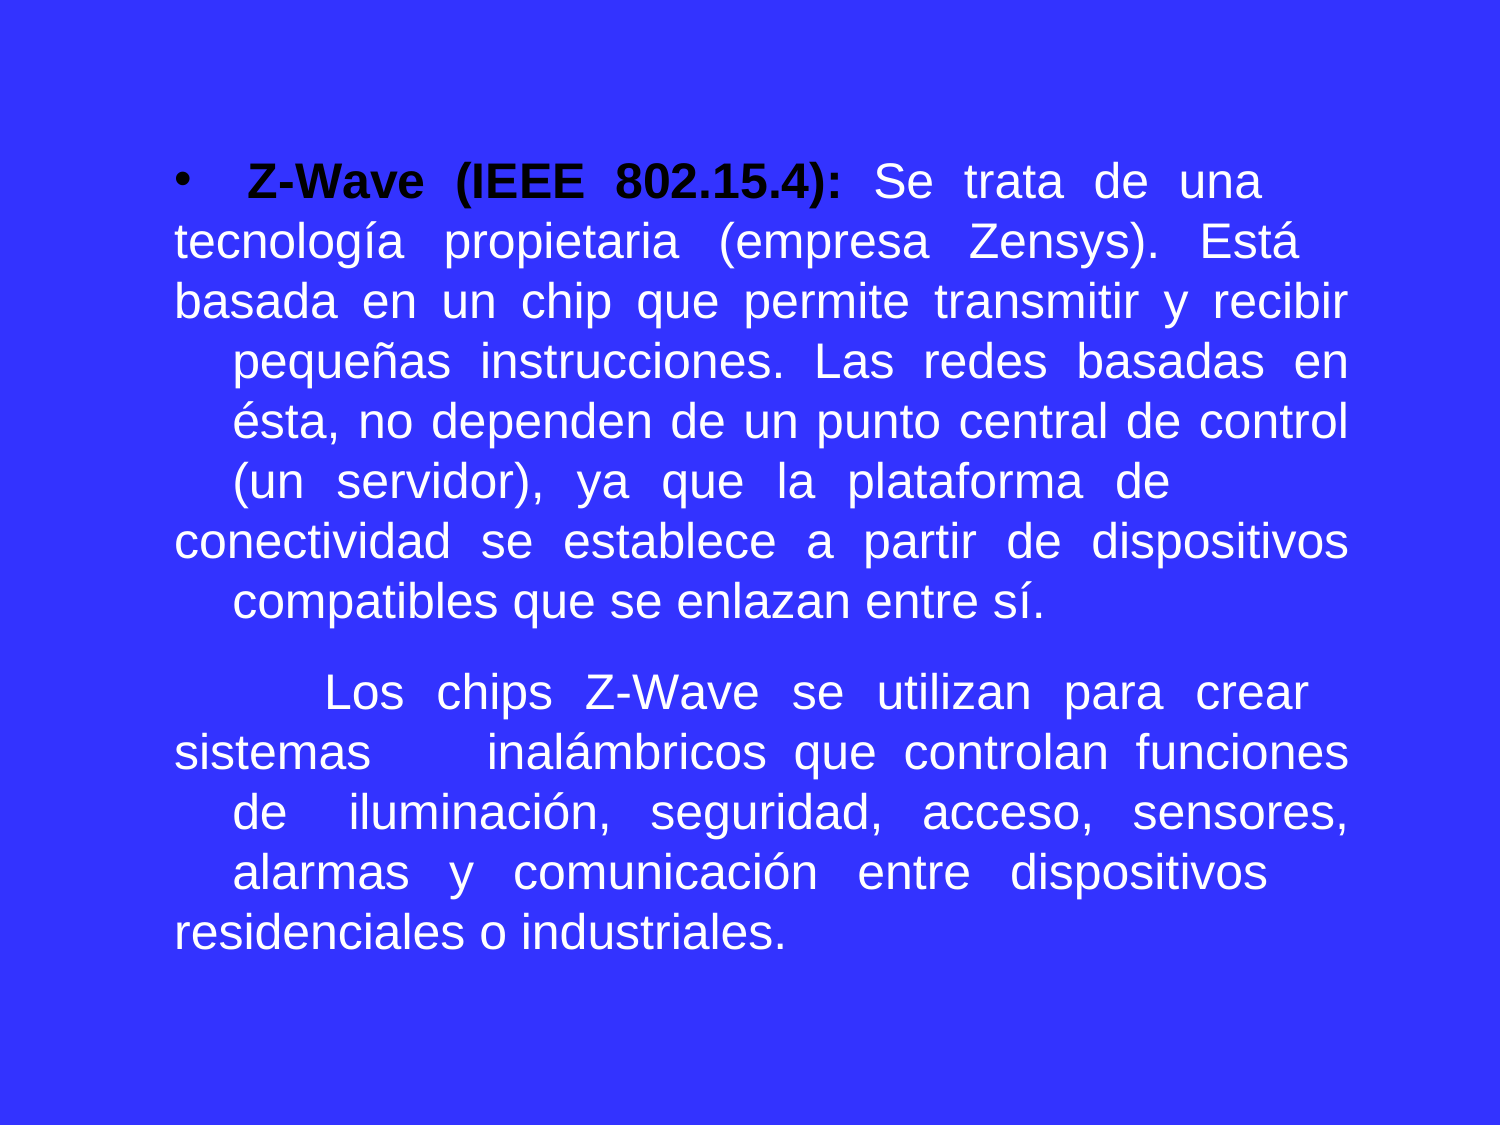

Z-Wave (IEEE 802.15.4): Se trata de una 	tecnología propietaria (empresa Zensys). Está 	basada en un chip que permite transmitir y recibir 	pequeñas instrucciones. Las redes basadas en 	ésta, no dependen de un punto central de control 	(un servidor), ya que la plataforma de 	conectividad se establece a partir de dispositivos 	compatibles que se enlazan entre sí.
		Los chips Z-Wave se utilizan para crear 	sistemas 	inalámbricos que controlan funciones 	de 	iluminación, seguridad, acceso, sensores, 	alarmas y comunicación entre dispositivos 	residenciales o industriales.